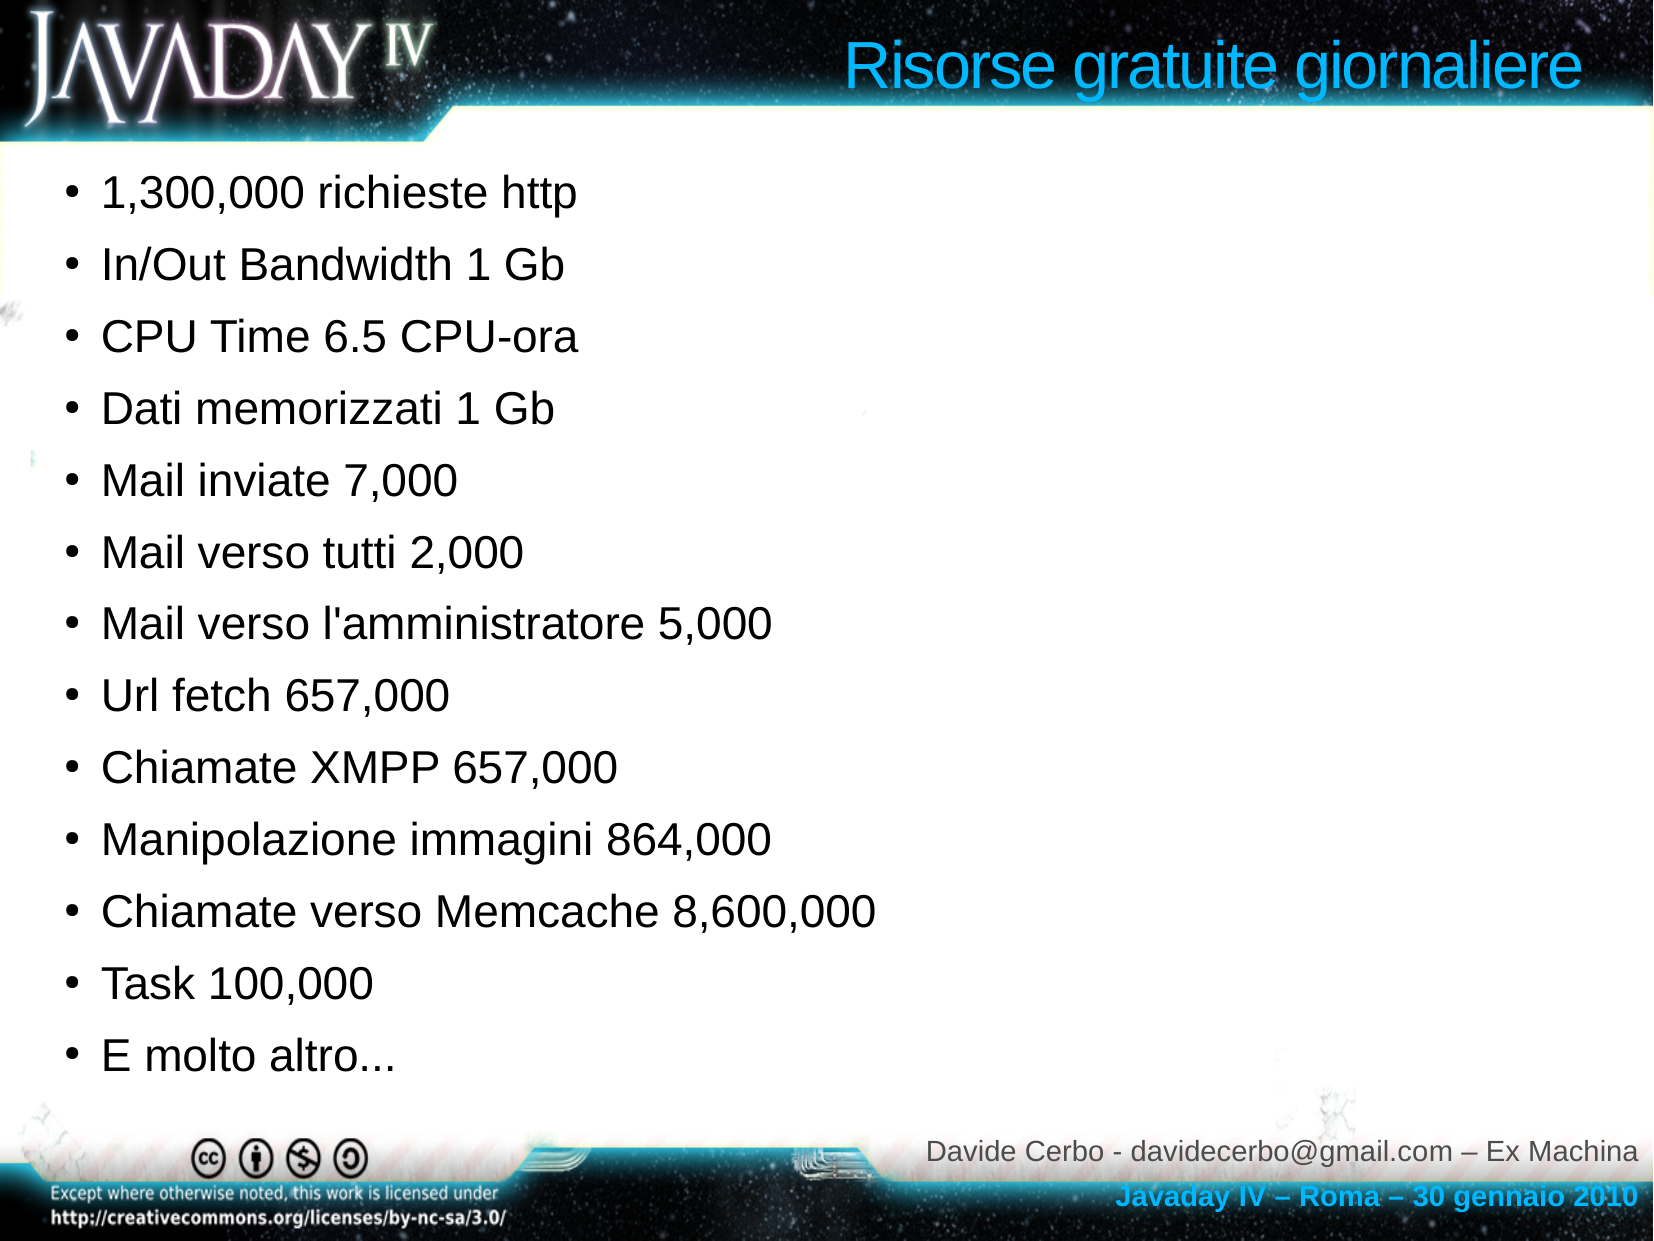

# Risorse gratuite giornaliere
1,300,000 richieste http
In/Out Bandwidth 1 Gb
CPU Time 6.5 CPU-ora
Dati memorizzati 1 Gb
Mail inviate 7,000
Mail verso tutti 2,000
Mail verso l'amministratore 5,000
Url fetch 657,000
Chiamate XMPP 657,000
Manipolazione immagini 864,000
Chiamate verso Memcache 8,600,000
Task 100,000
E molto altro...